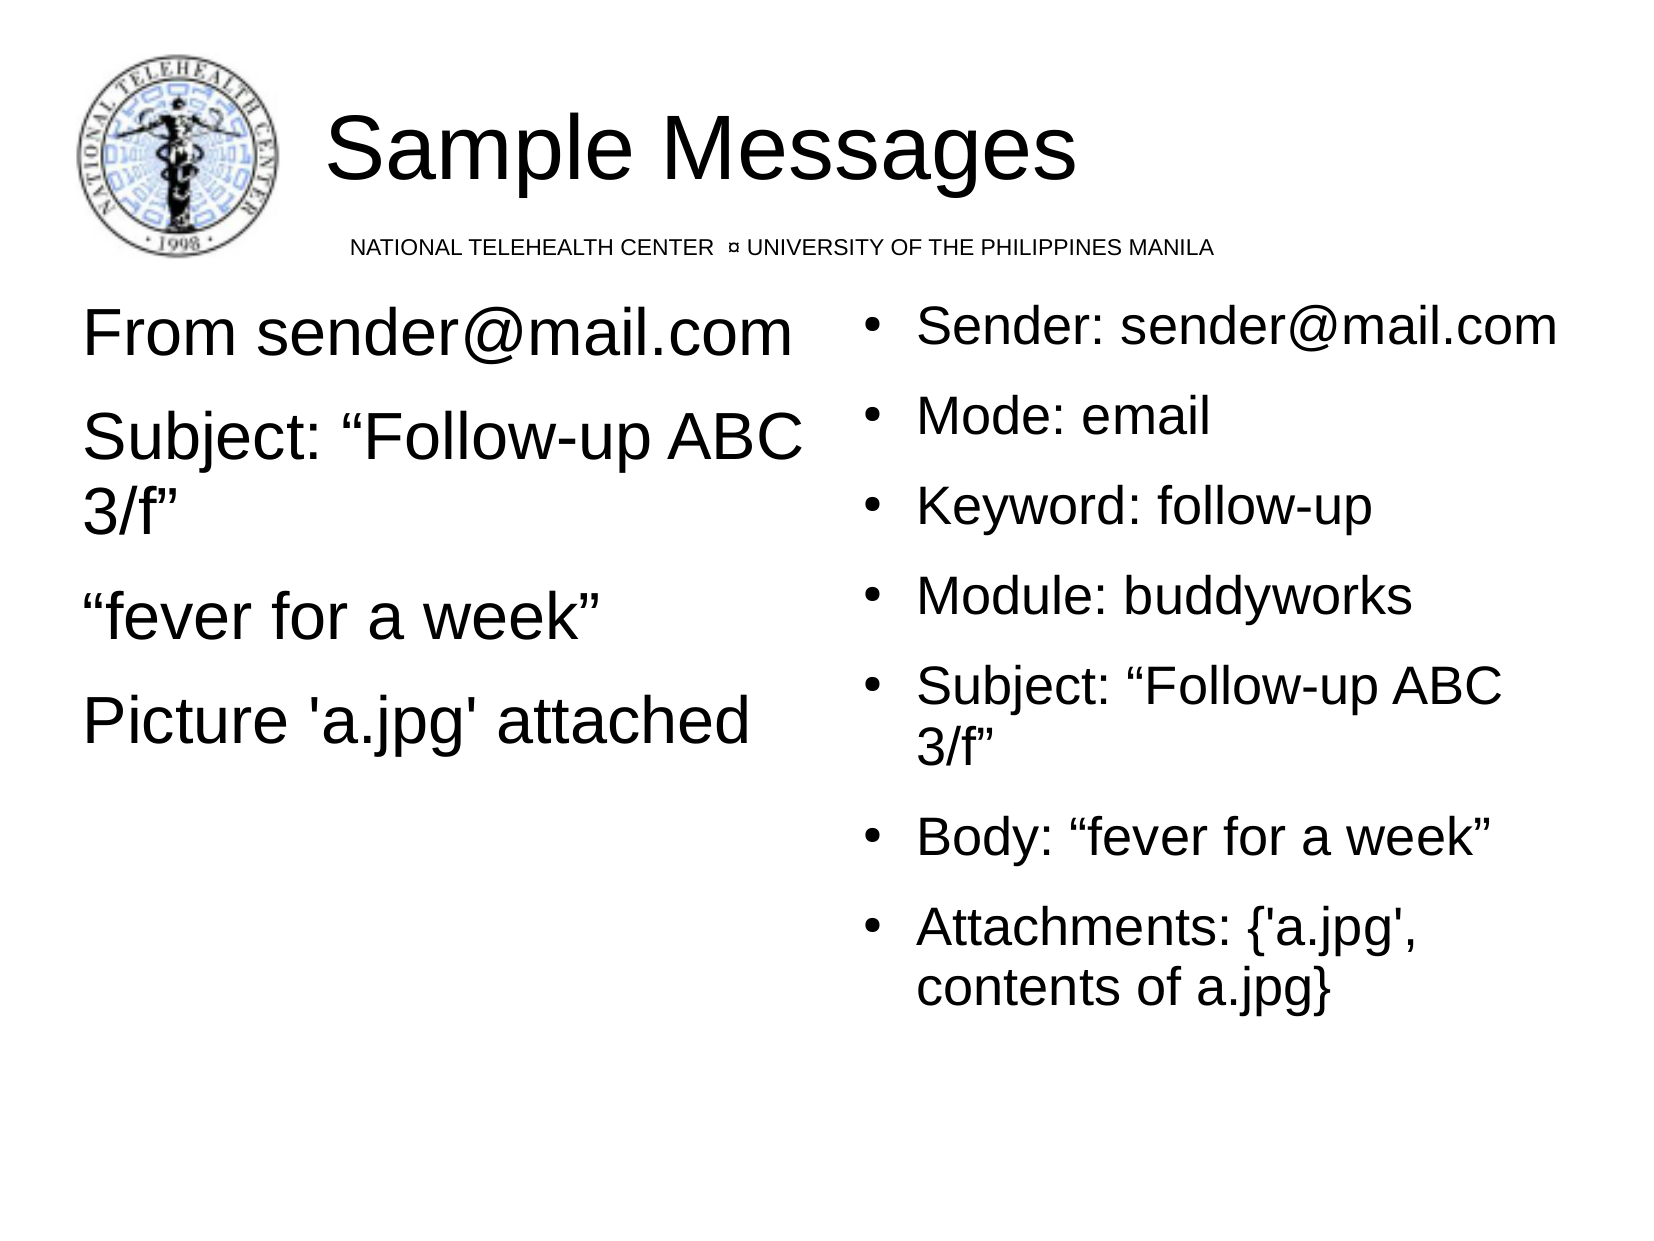

# Sample Messages
From sender@mail.com
Subject: “Follow-up ABC 3/f”
“fever for a week”
Picture 'a.jpg' attached
Sender: sender@mail.com
Mode: email
Keyword: follow-up
Module: buddyworks
Subject: “Follow-up ABC 3/f”
Body: “fever for a week”
Attachments: {'a.jpg', contents of a.jpg}